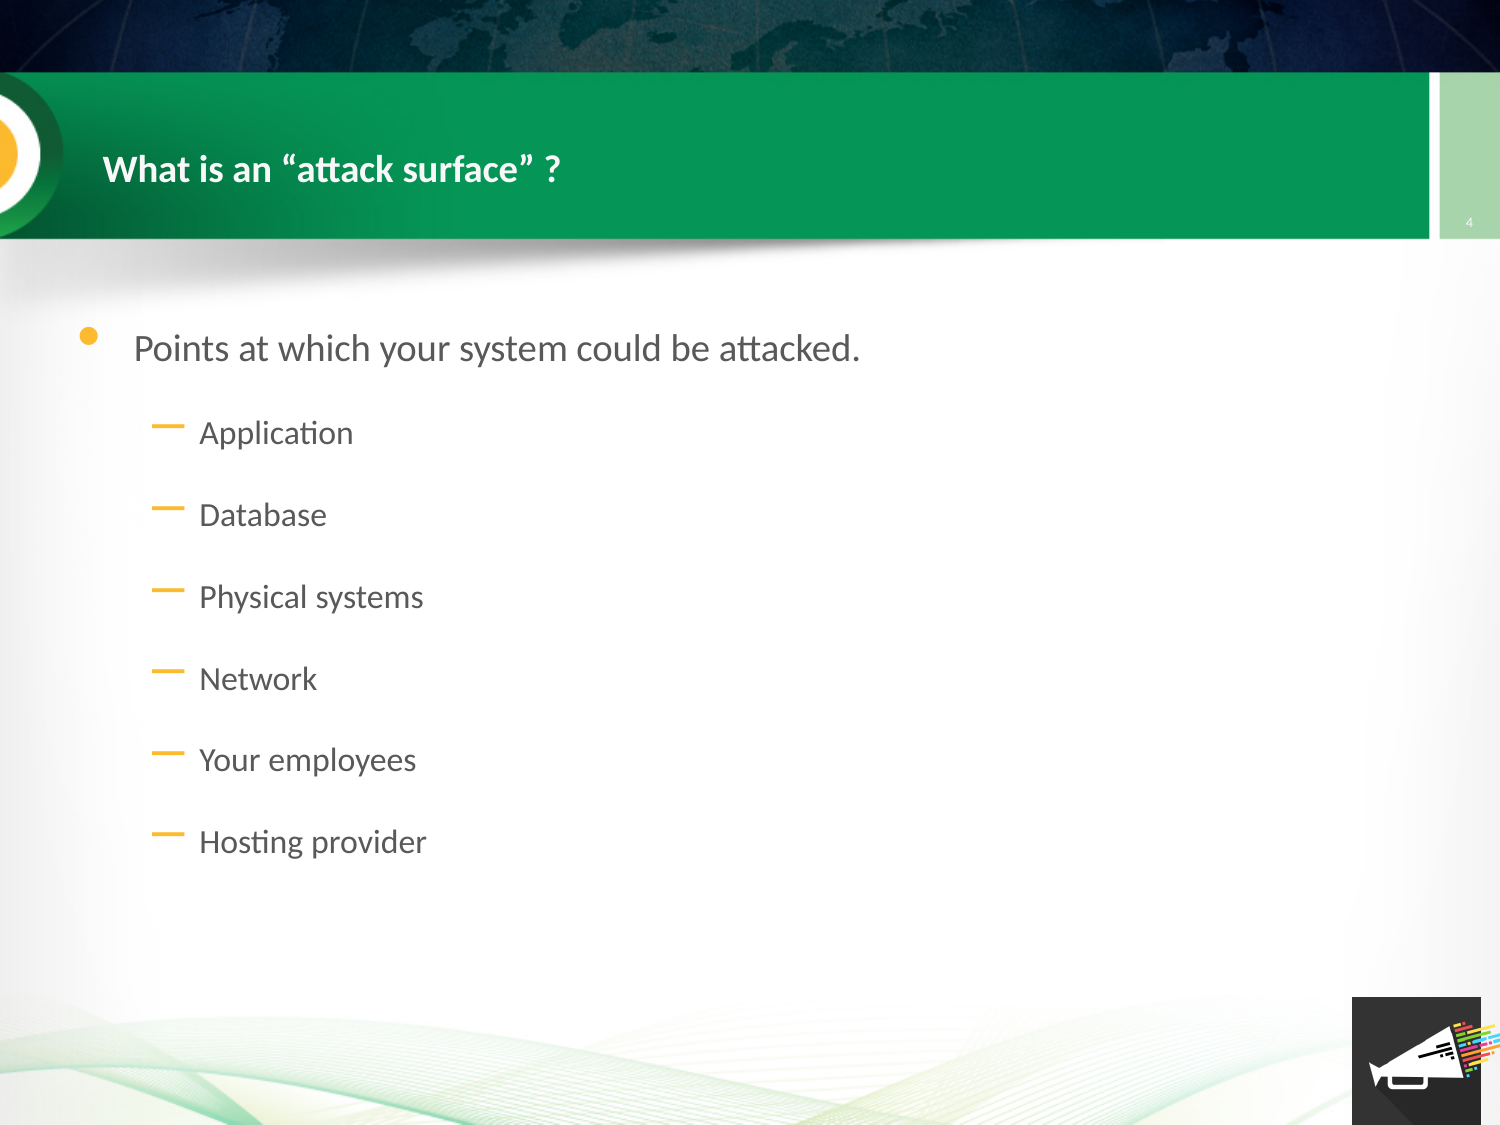

# What is an “attack surface” ?
Points at which your system could be attacked.
Application
Database
Physical systems
Network
Your employees
Hosting provider